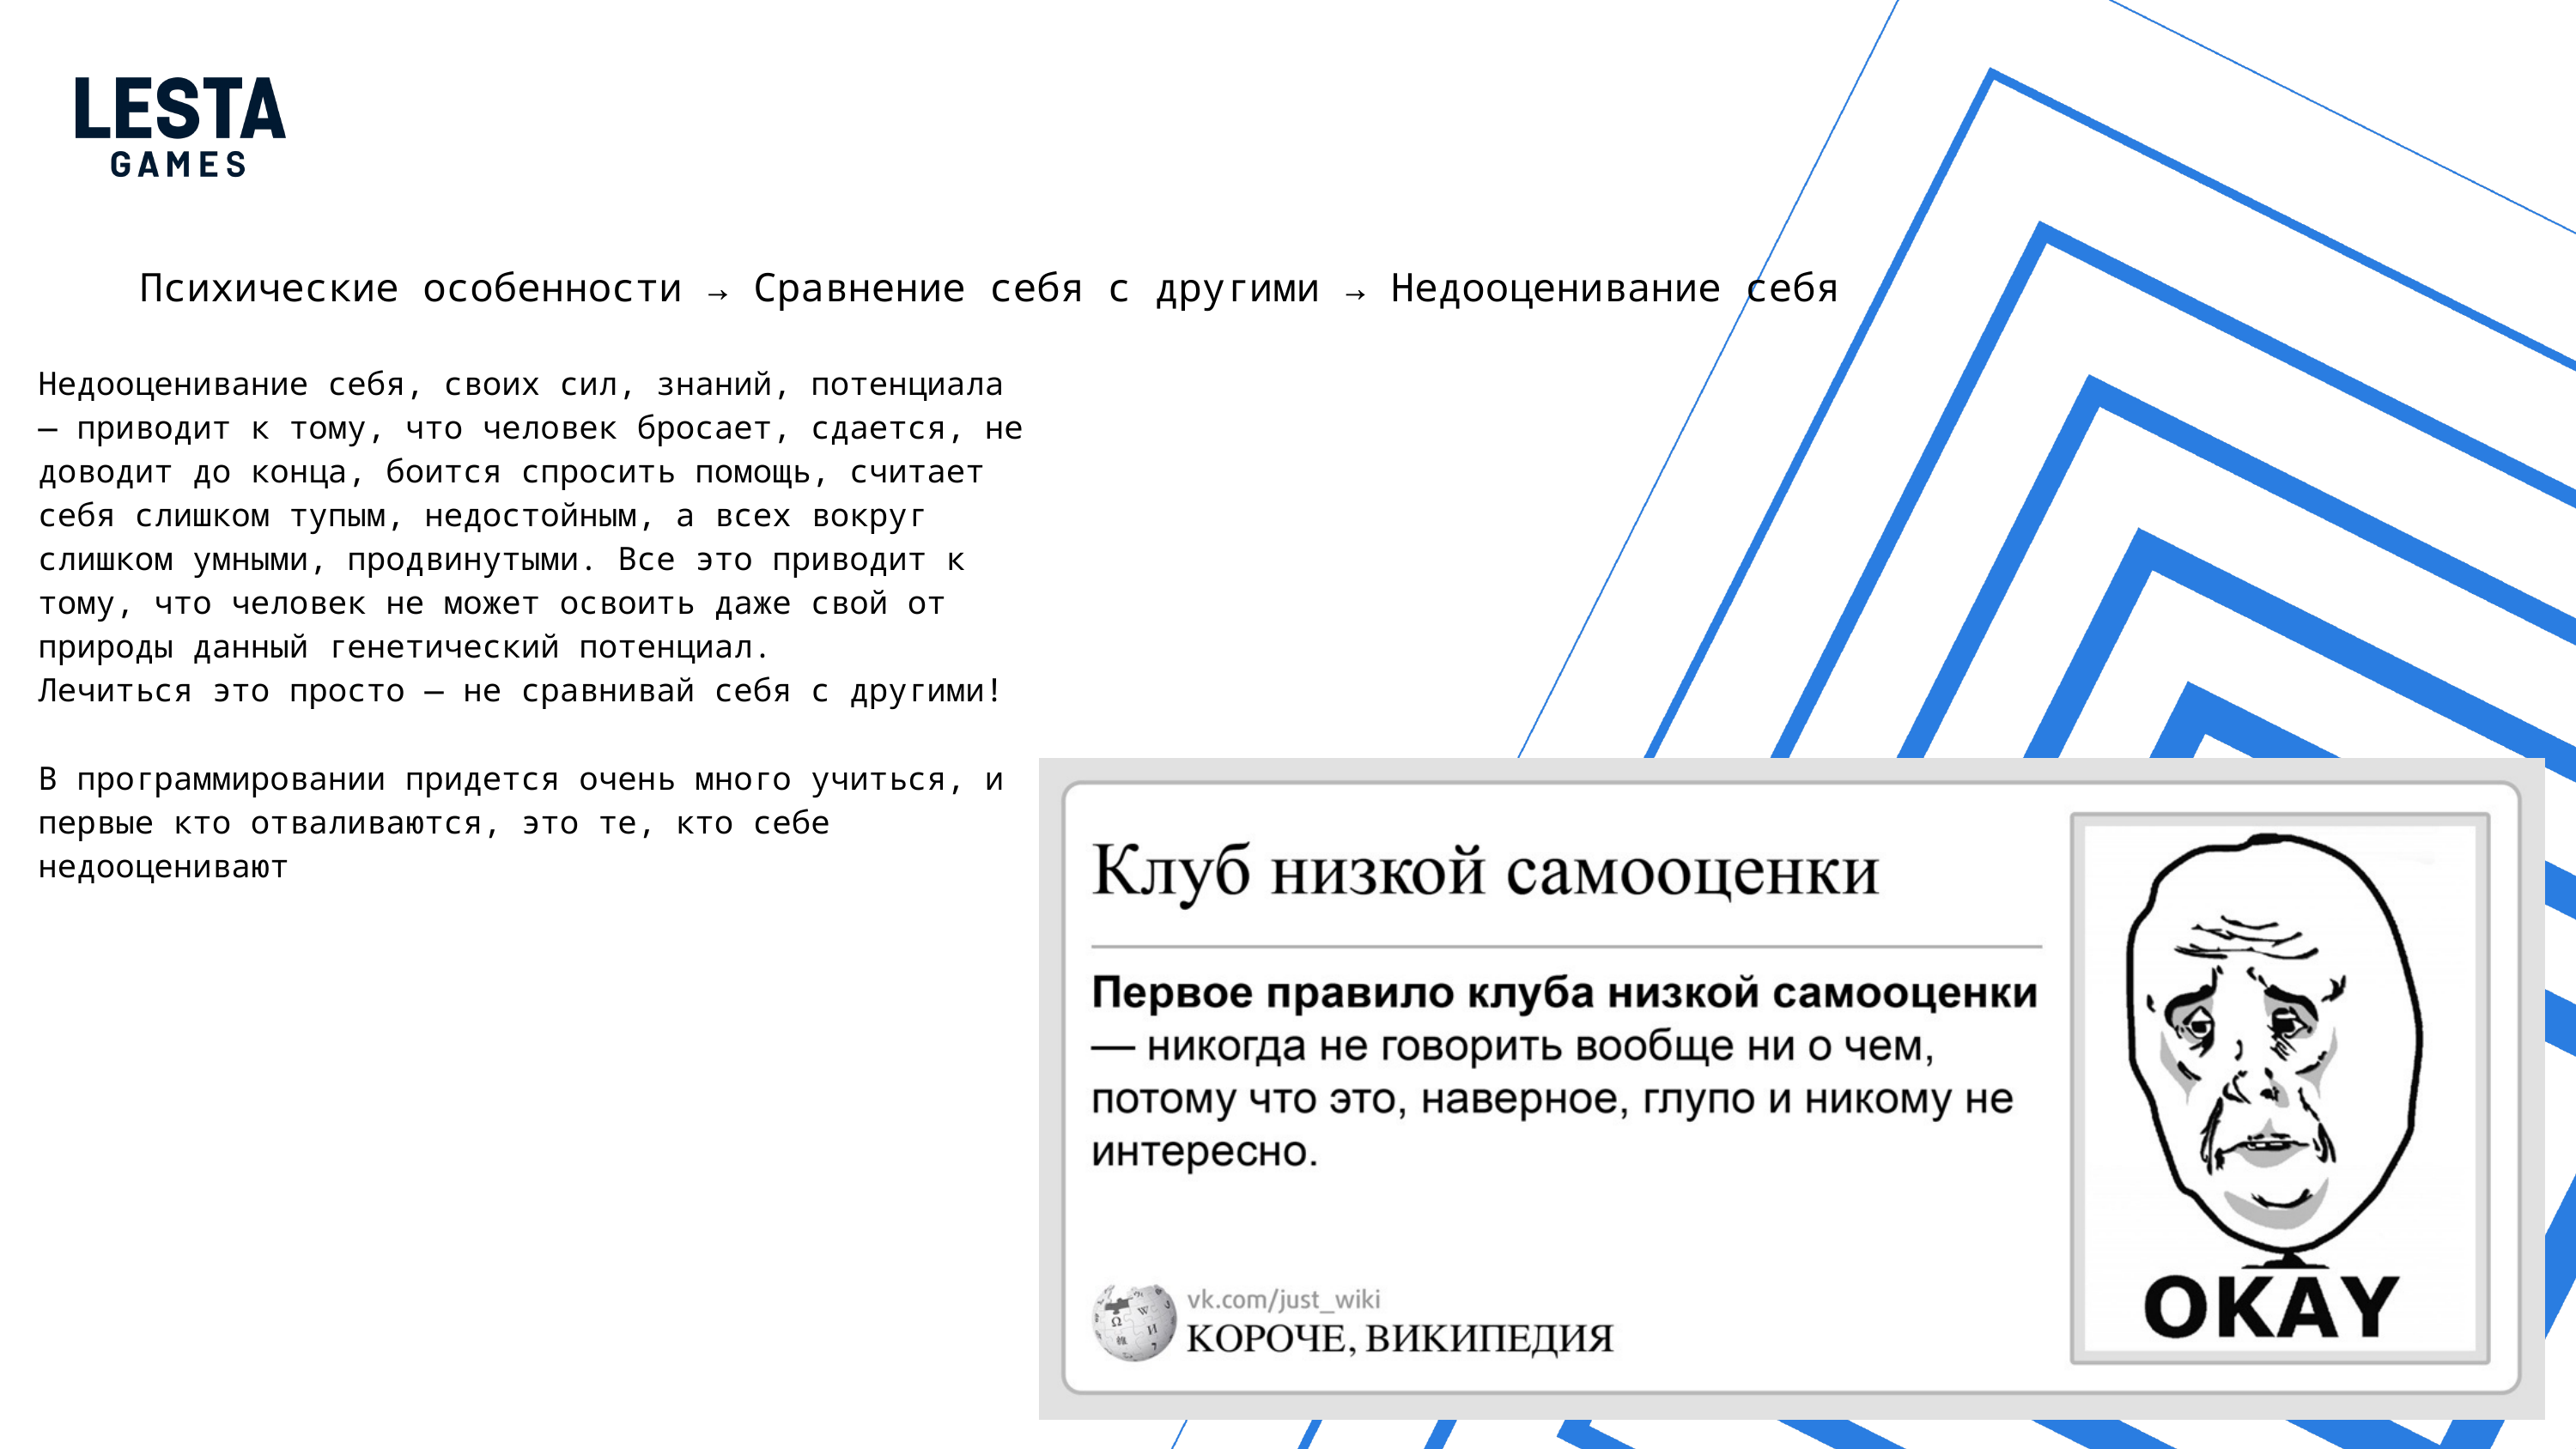

Психические особенности → Сравнение себя с другими → Недооценивание себя
Недооценивание себя, своих сил, знаний, потенциала — приводит к тому, что человек бросает, сдается, не доводит до конца, боится спросить помощь, считает себя слишком тупым, недостойным, а всех вокруг слишком умными, продвинутыми. Все это приводит к тому, что человек не может освоить даже свой от природы данный генетический потенциал.
Лечиться это просто — не сравнивай себя с другими!
В программировании придется очень много учиться, и первые кто отваливаются, это те, кто себе недооценивают